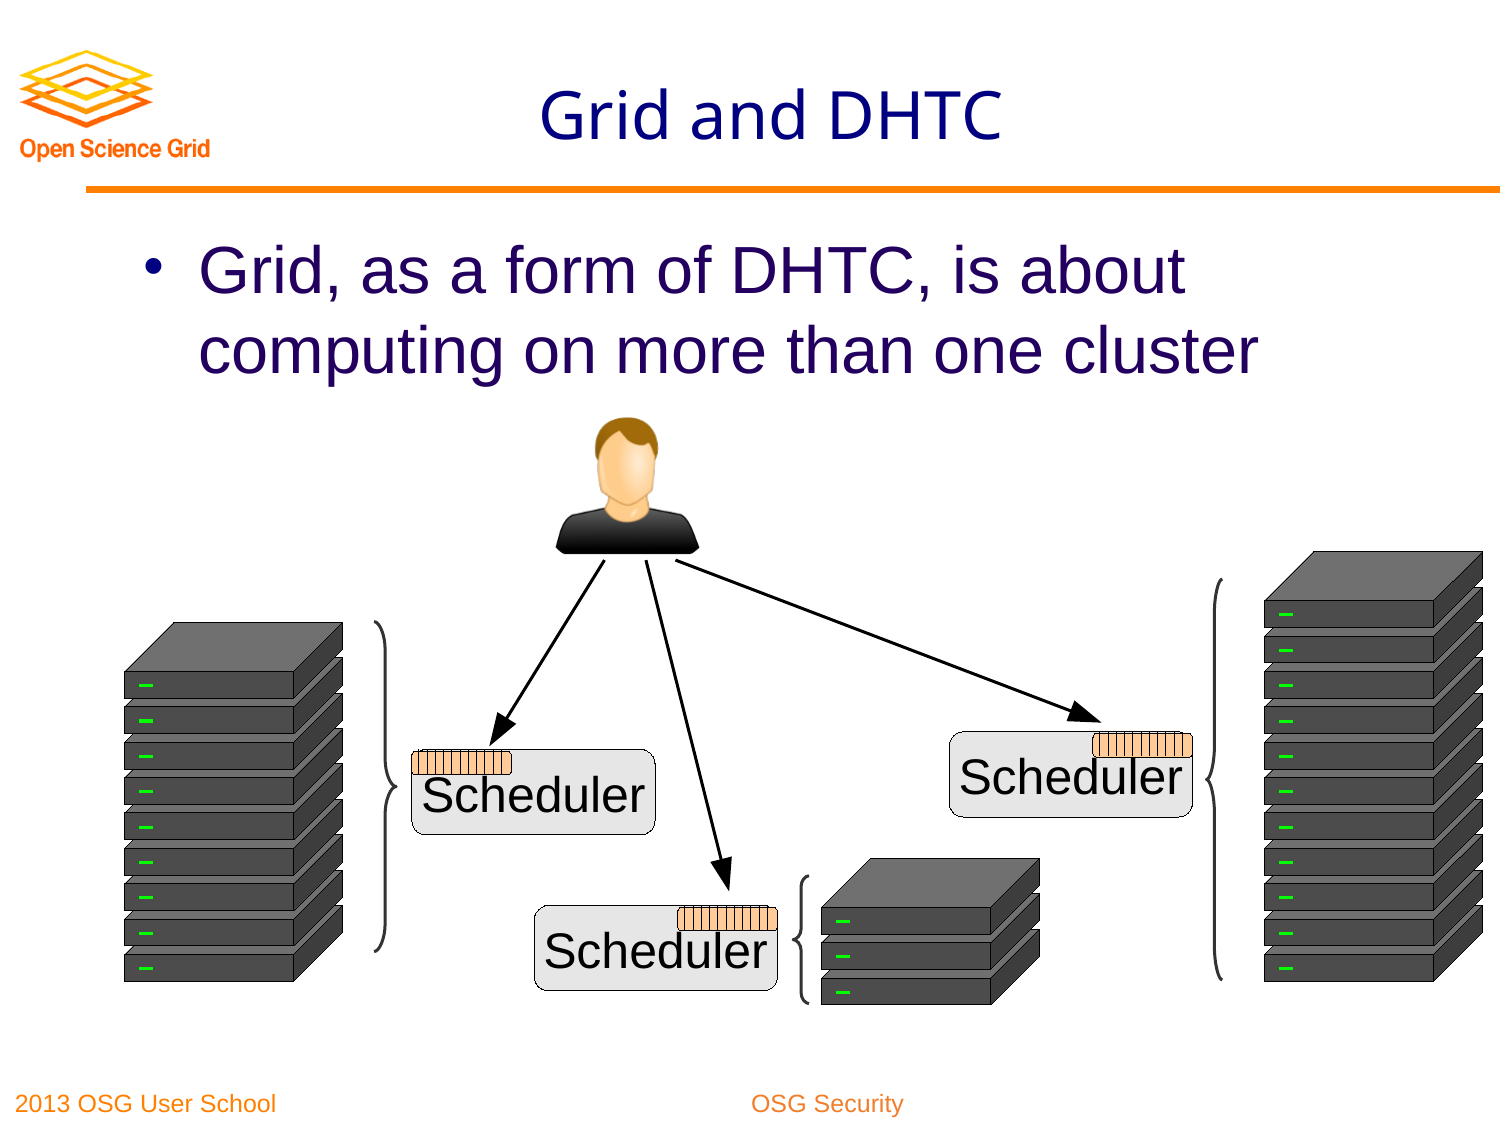

# Grid and DHTC
Grid, as a form of DHTC, is about computing on more than one cluster
Scheduler
Scheduler
Scheduler